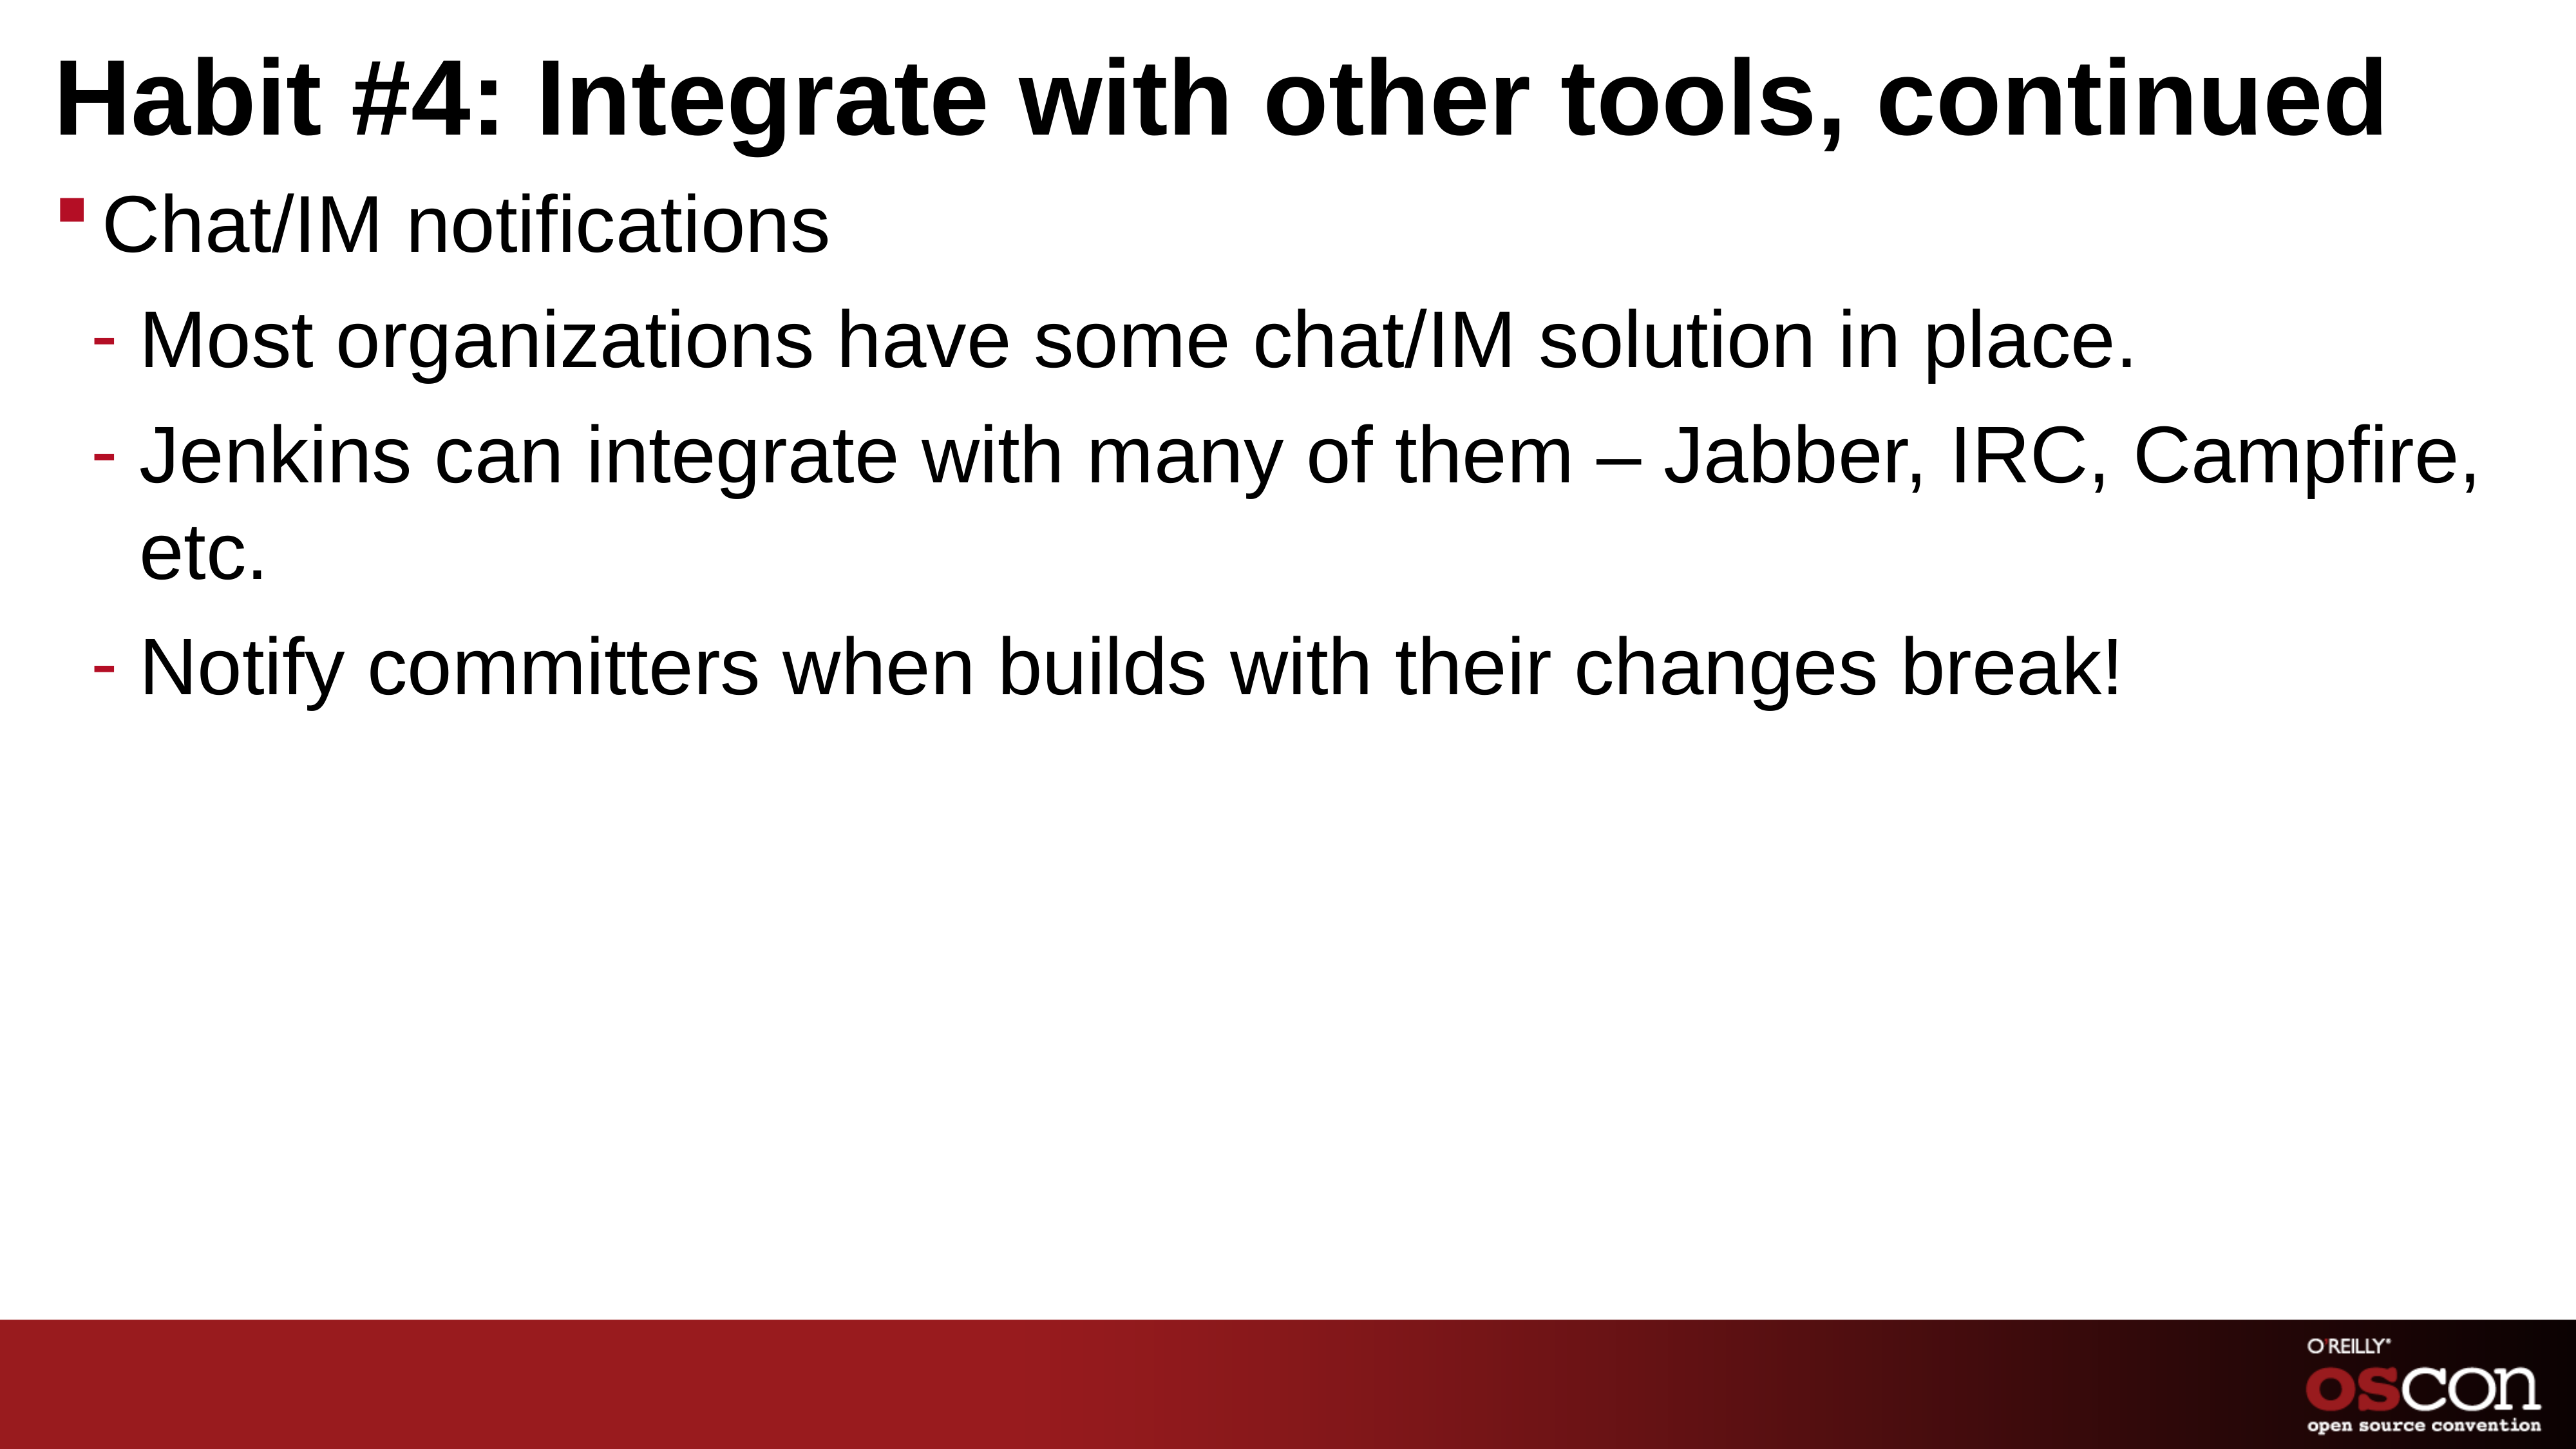

# Habit #4: Integrate with other tools, continued
Chat/IM notifications
Most organizations have some chat/IM solution in place.
Jenkins can integrate with many of them – Jabber, IRC, Campfire, etc.
Notify committers when builds with their changes break!